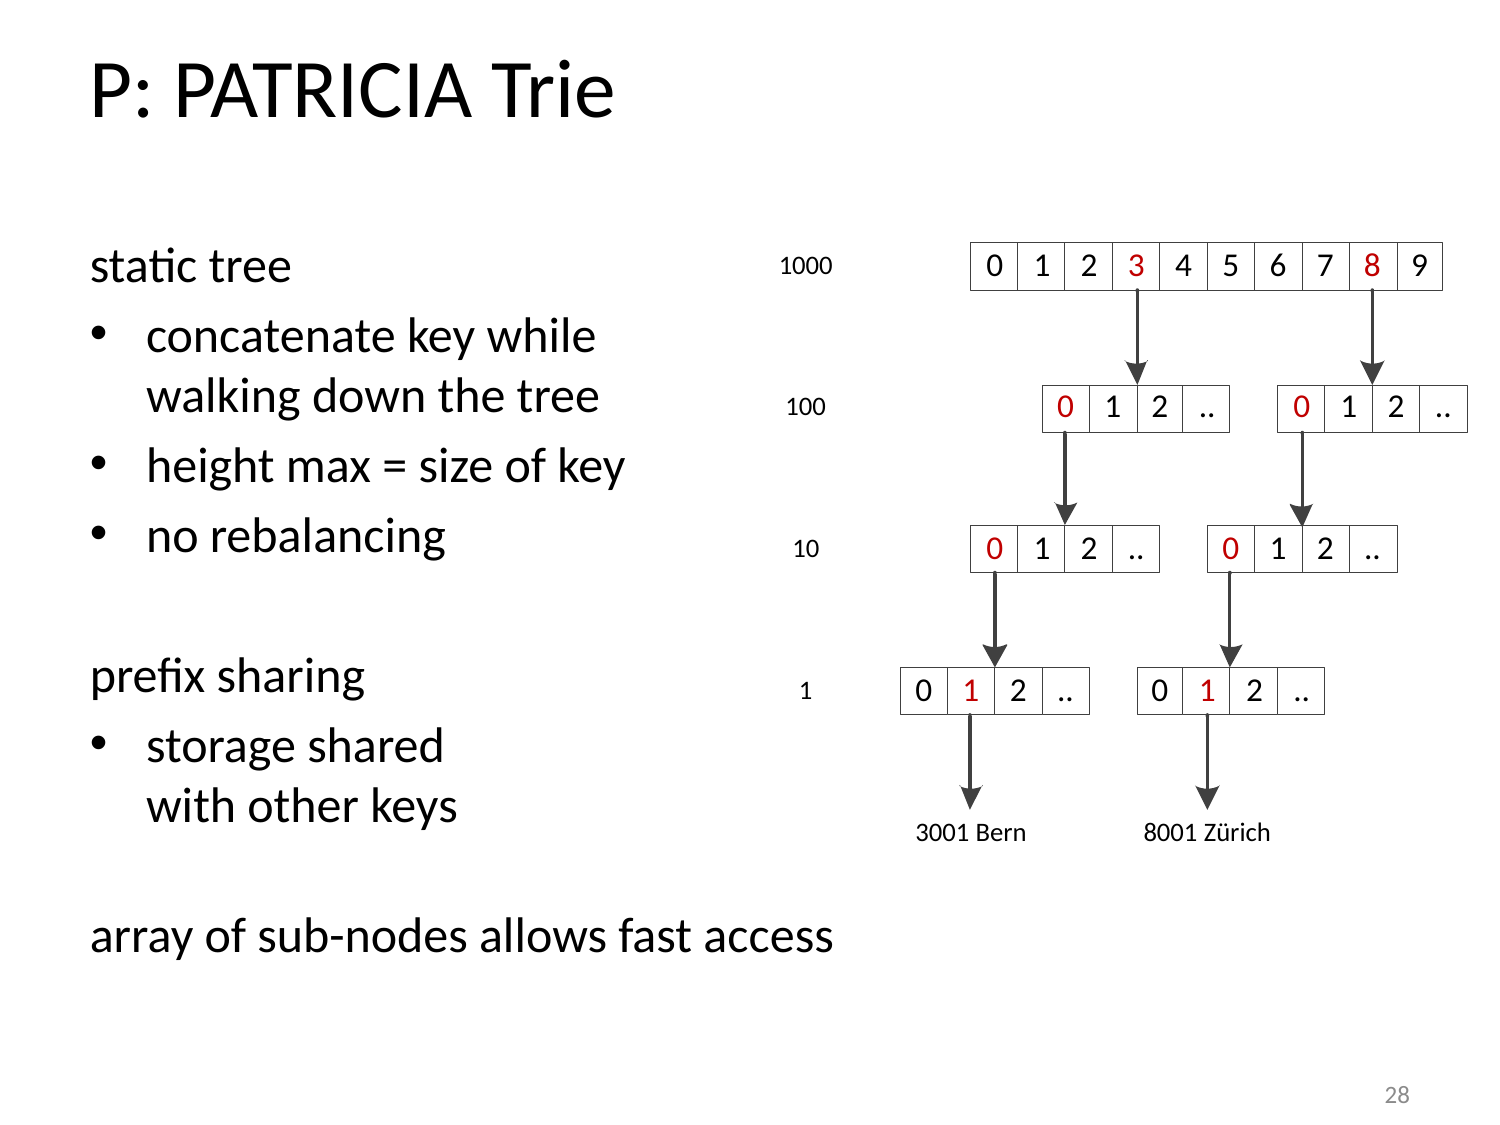

P: PATRICIA Trie
static tree
concatenate key while
walking down the tree
height max = size of key
no rebalancing
prefix sharing
storage shared
with other keys
array of sub-nodes allows fast access